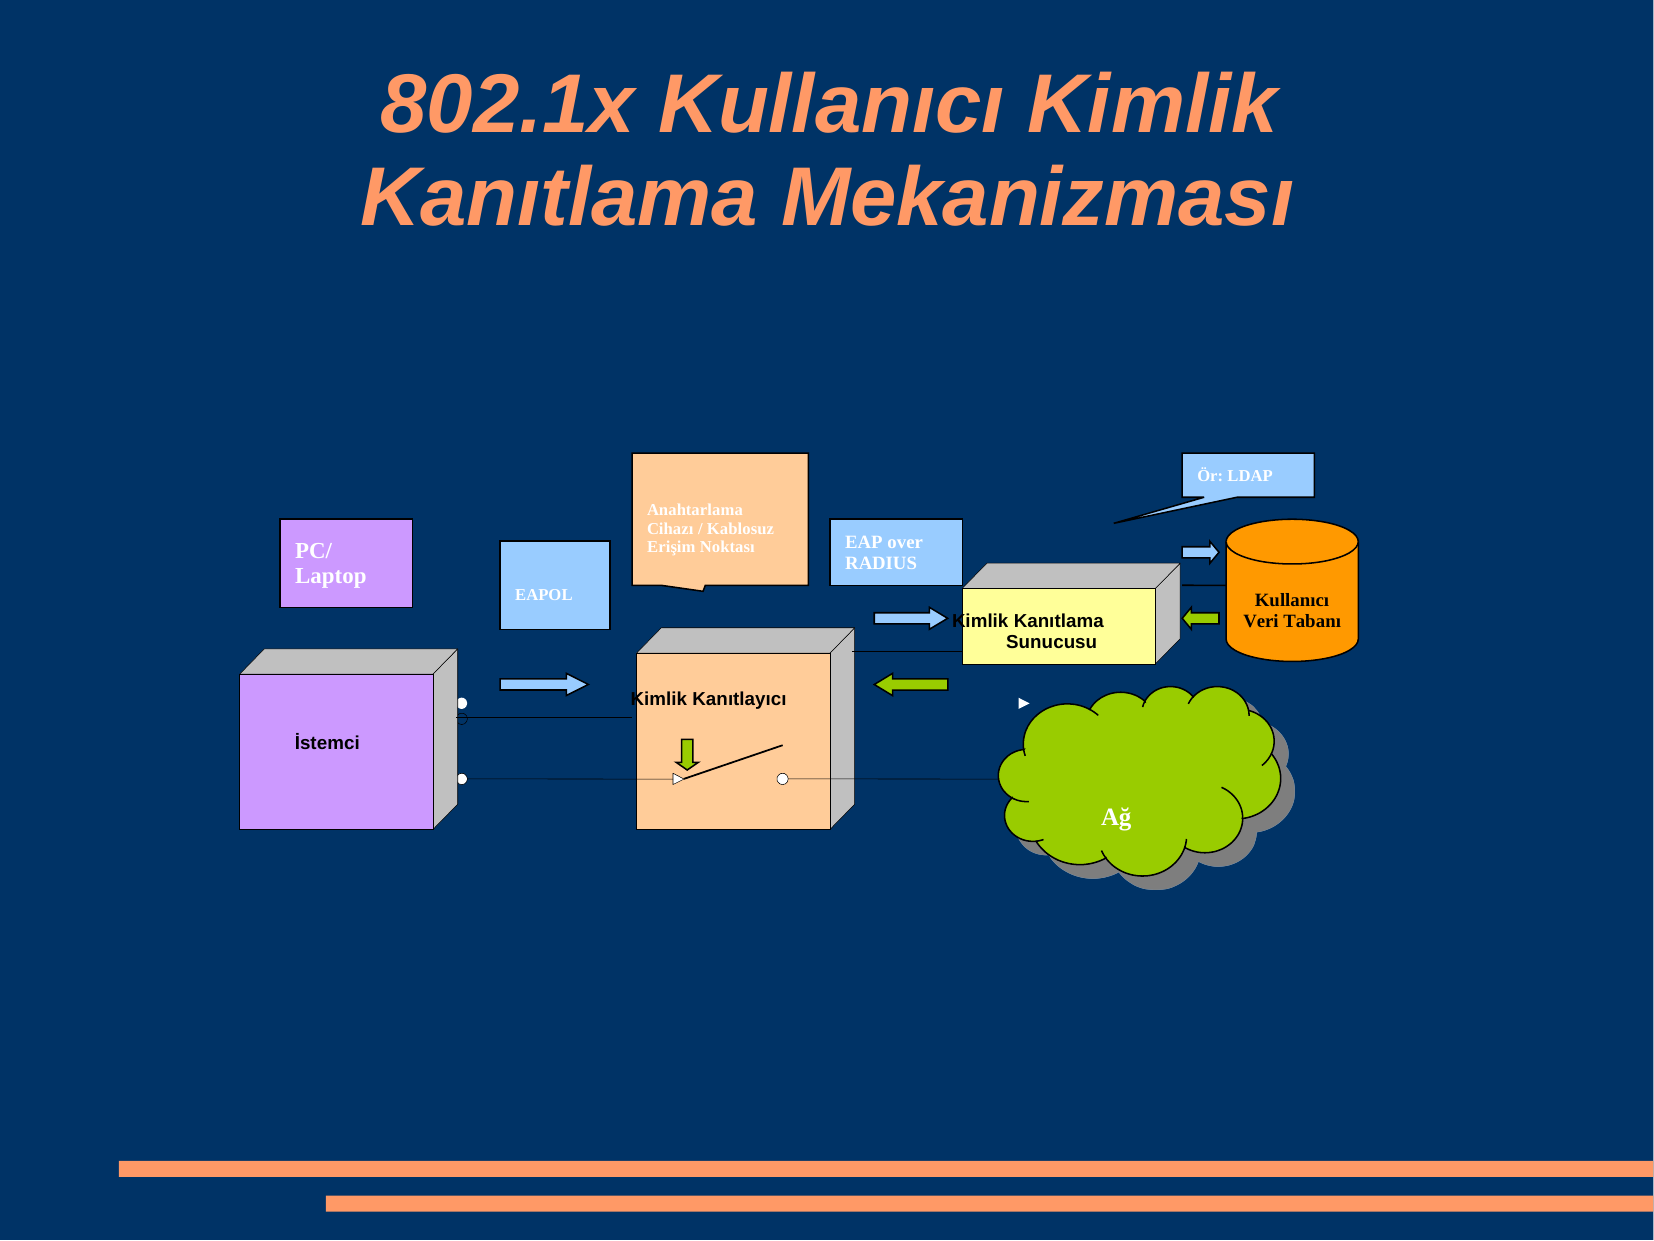

# 802.1x Kullanıcı Kimlik Kanıtlama Mekanizması
Anahtarlama Cihazı / Kablosuz Erişim Noktası
Ör: LDAP
PC/
Laptop
EAP over RADIUS
EAPOL
Kullanıcı
Veri Tabanı
Kimlik Kanıtlama
Sunucusu
Kimlik Kanıtlayıcı
İstemci
Ağ